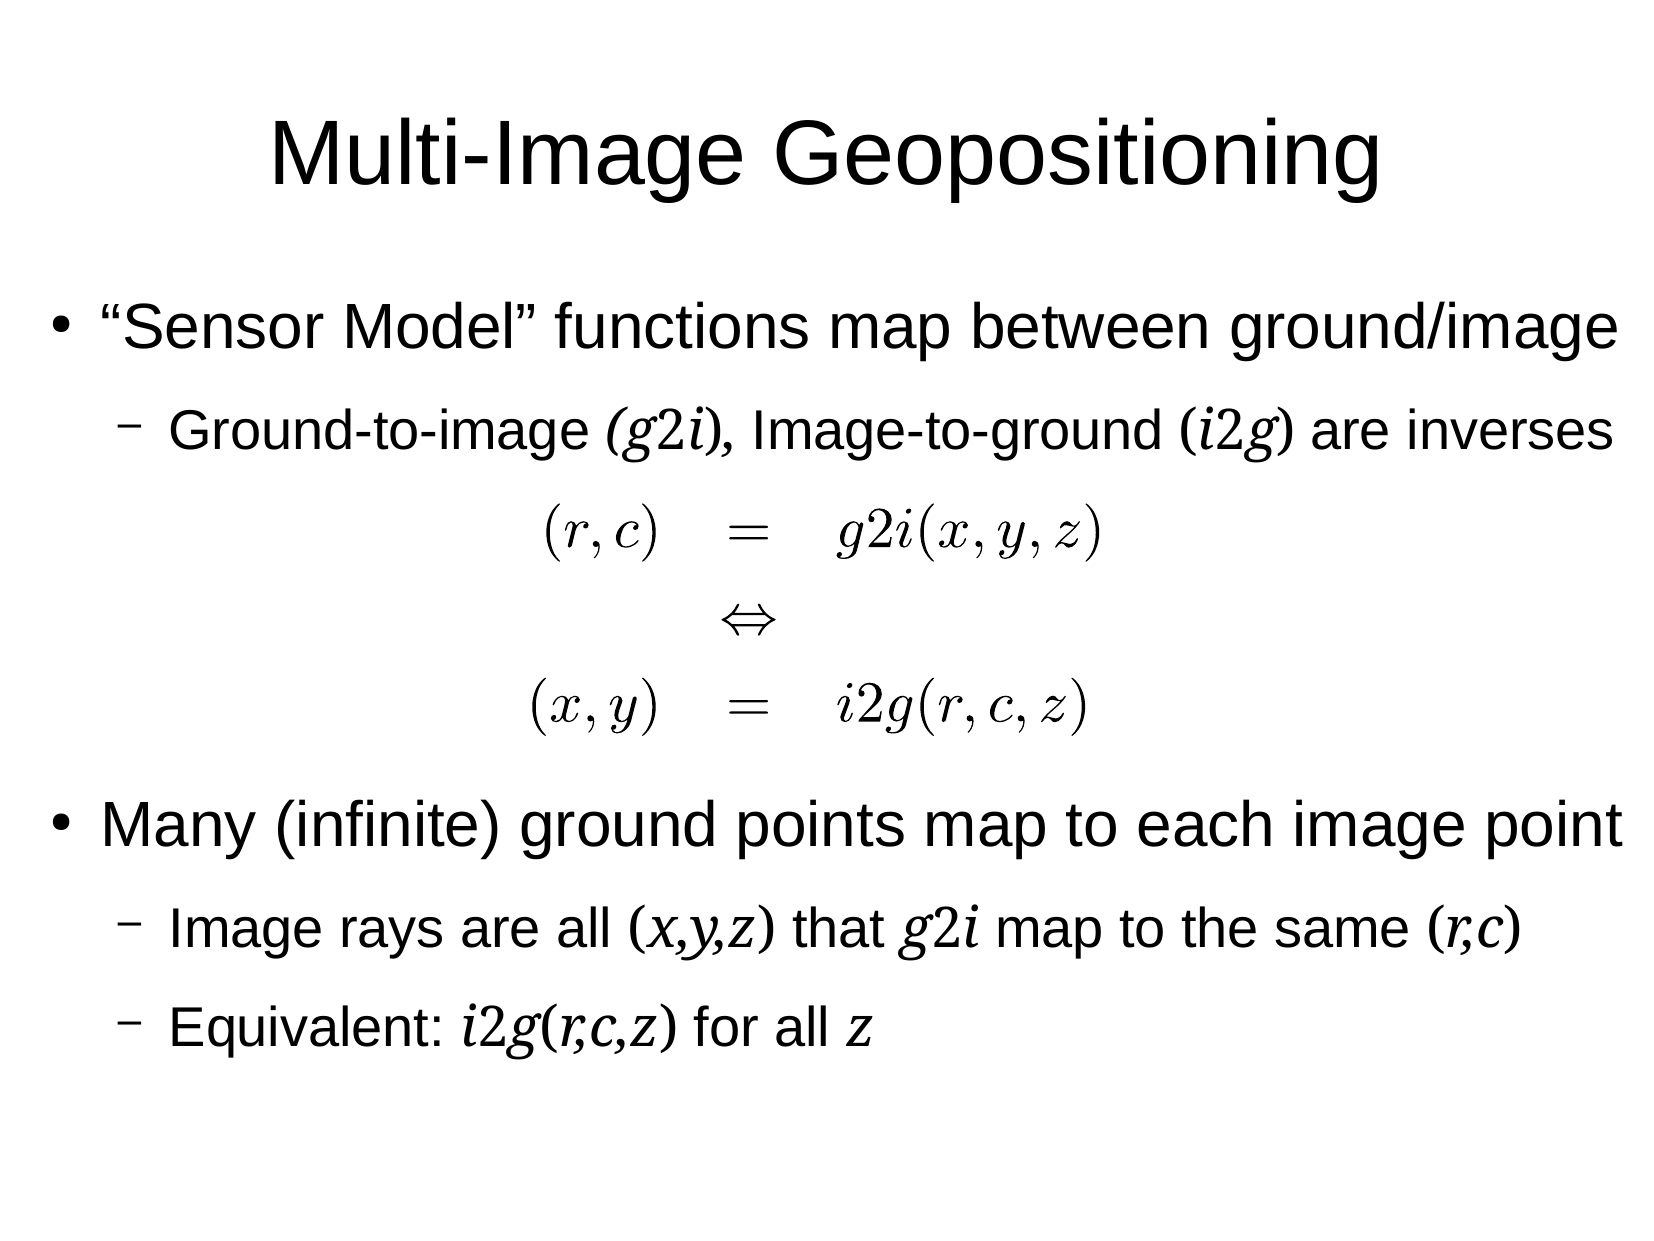

# Multi-Image Geopositioning
“Sensor Model” functions map between ground/image
Ground-to-image (g2i), Image-to-ground (i2g) are inverses
Many (infinite) ground points map to each image point
Image rays are all (x,y,z) that g2i map to the same (r,c)
Equivalent: i2g(r,c,z) for all z